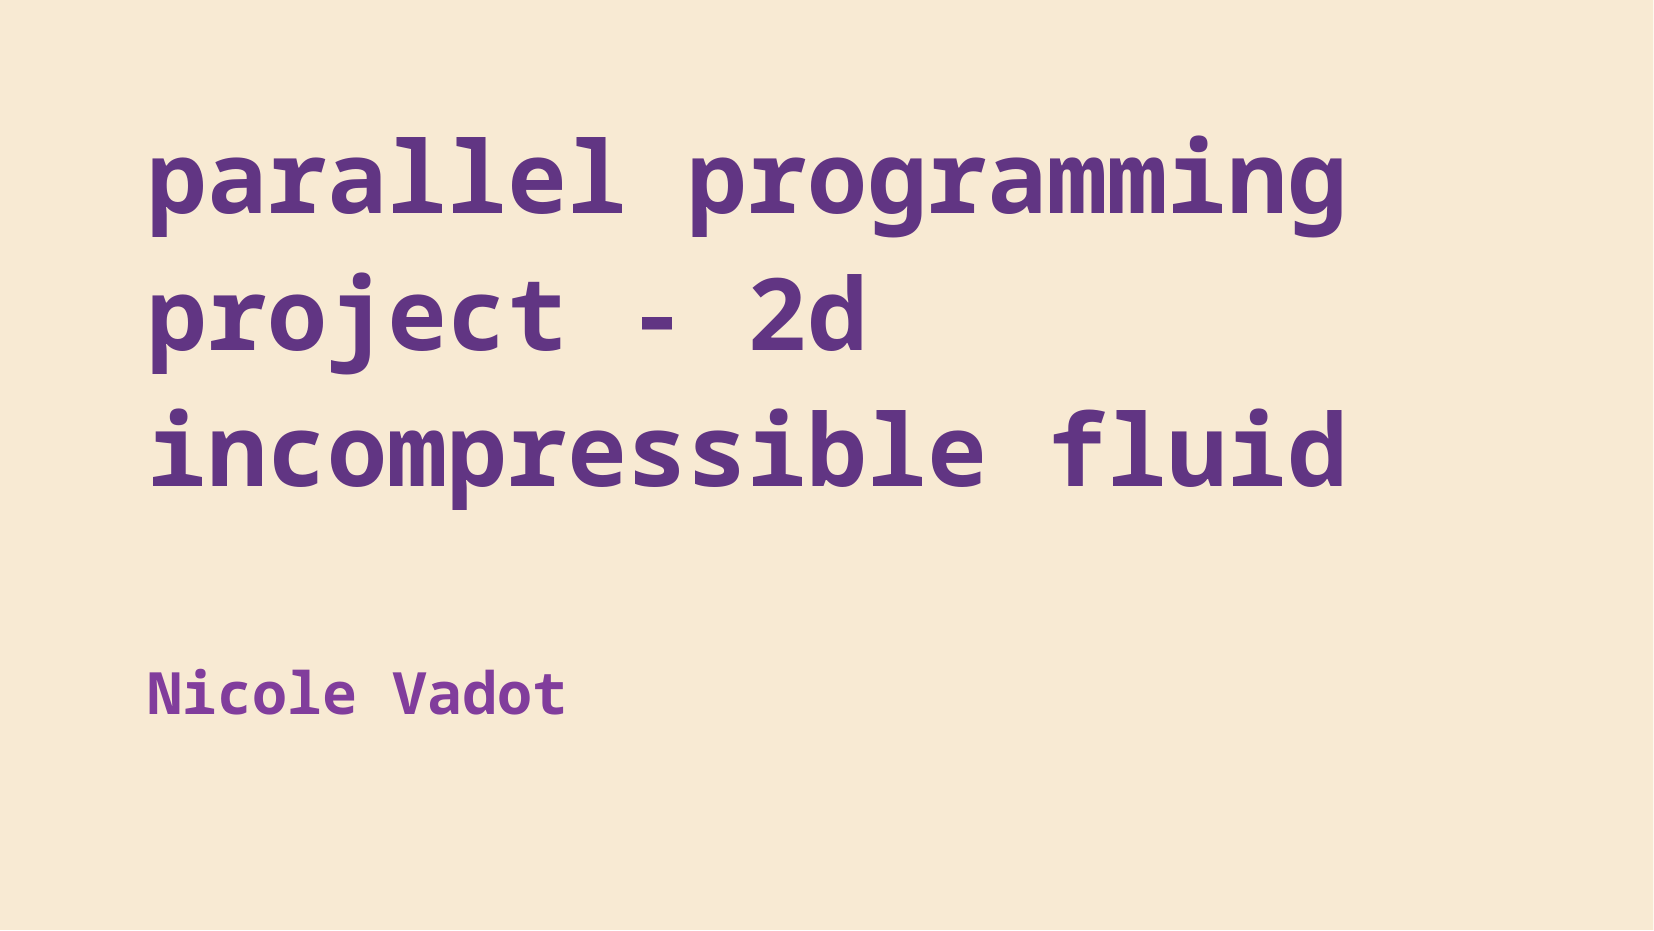

# parallel programming project - 2d incompressible fluid
Nicole Vadot